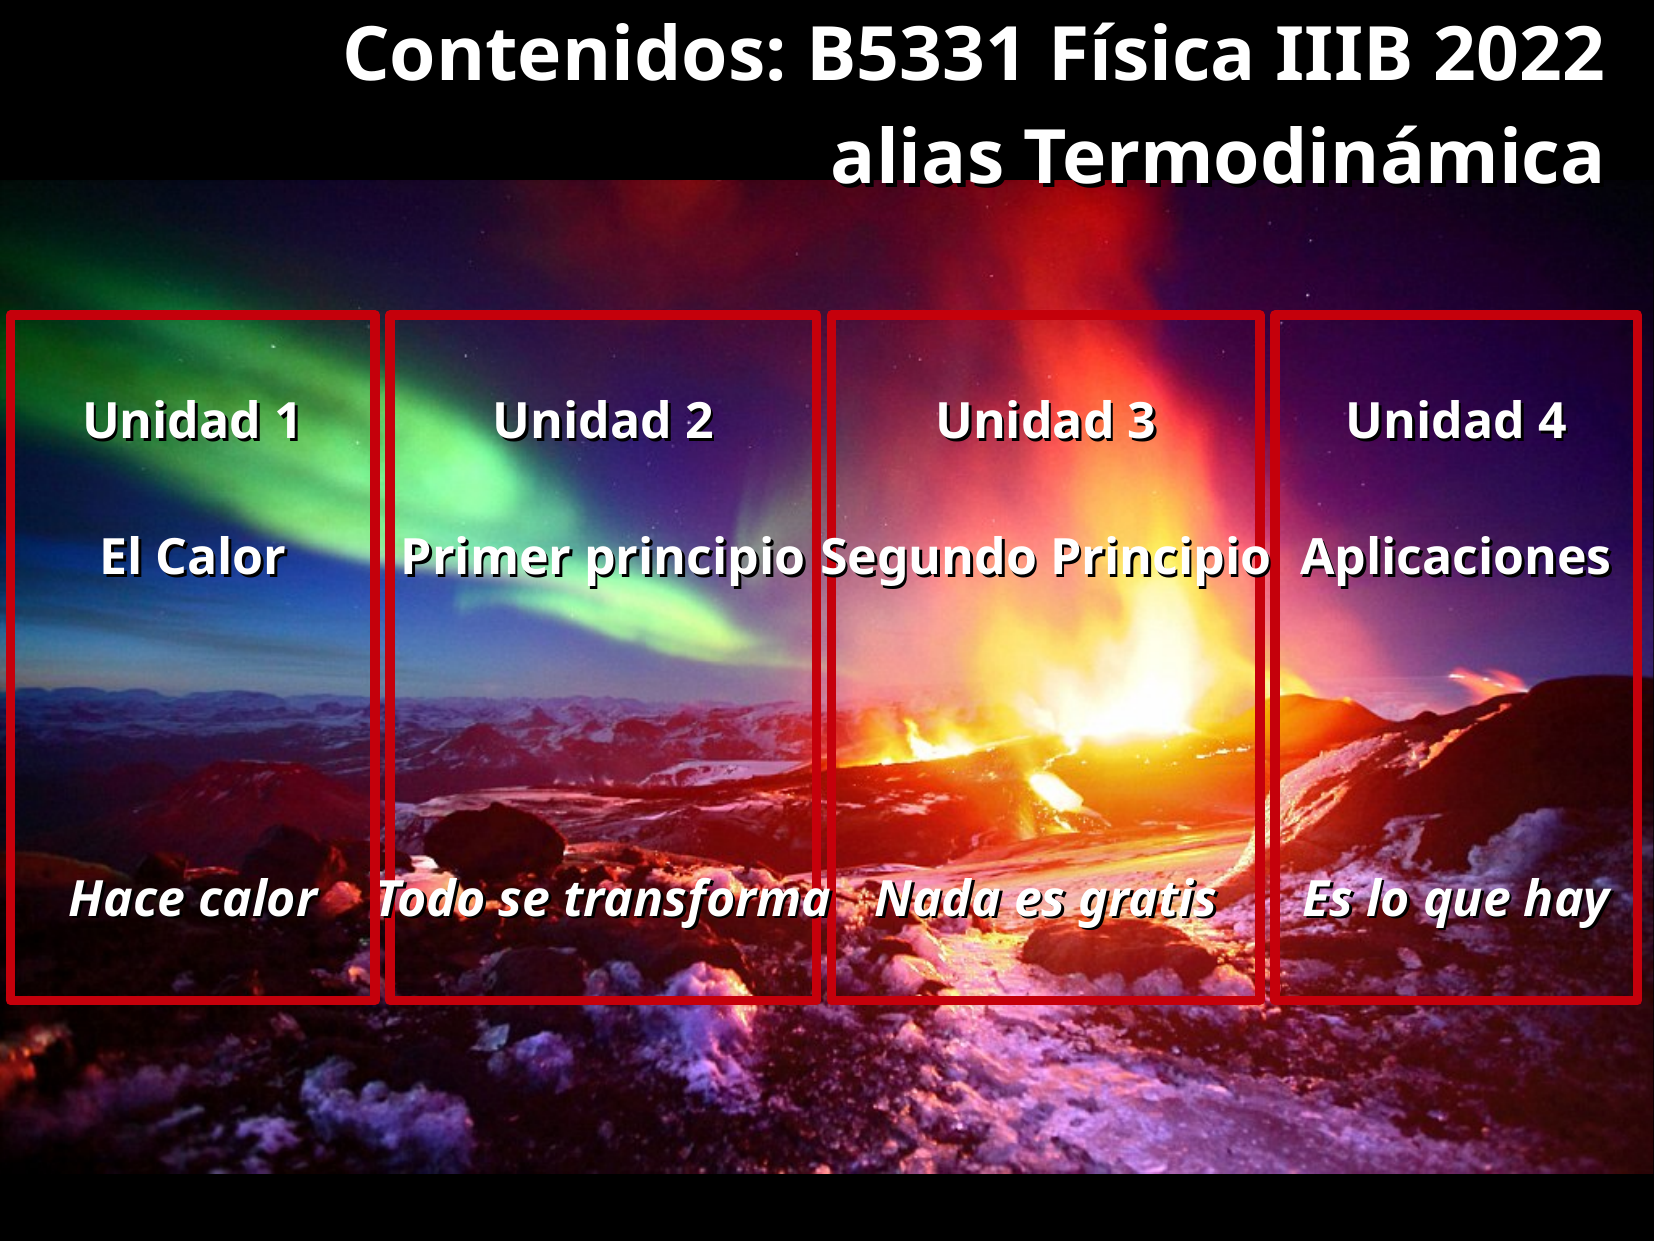

# Contenidos: B5331 Física IIIB 2022 alias Termodinámica
Unidad 1
El Calor
Hace calor
Unidad 2
Primer principio
Todo se transforma
Unidad 3
Segundo Principio
Nada es gratis
Unidad 4
Aplicaciones
Es lo que hay
FÍSICA III B
3